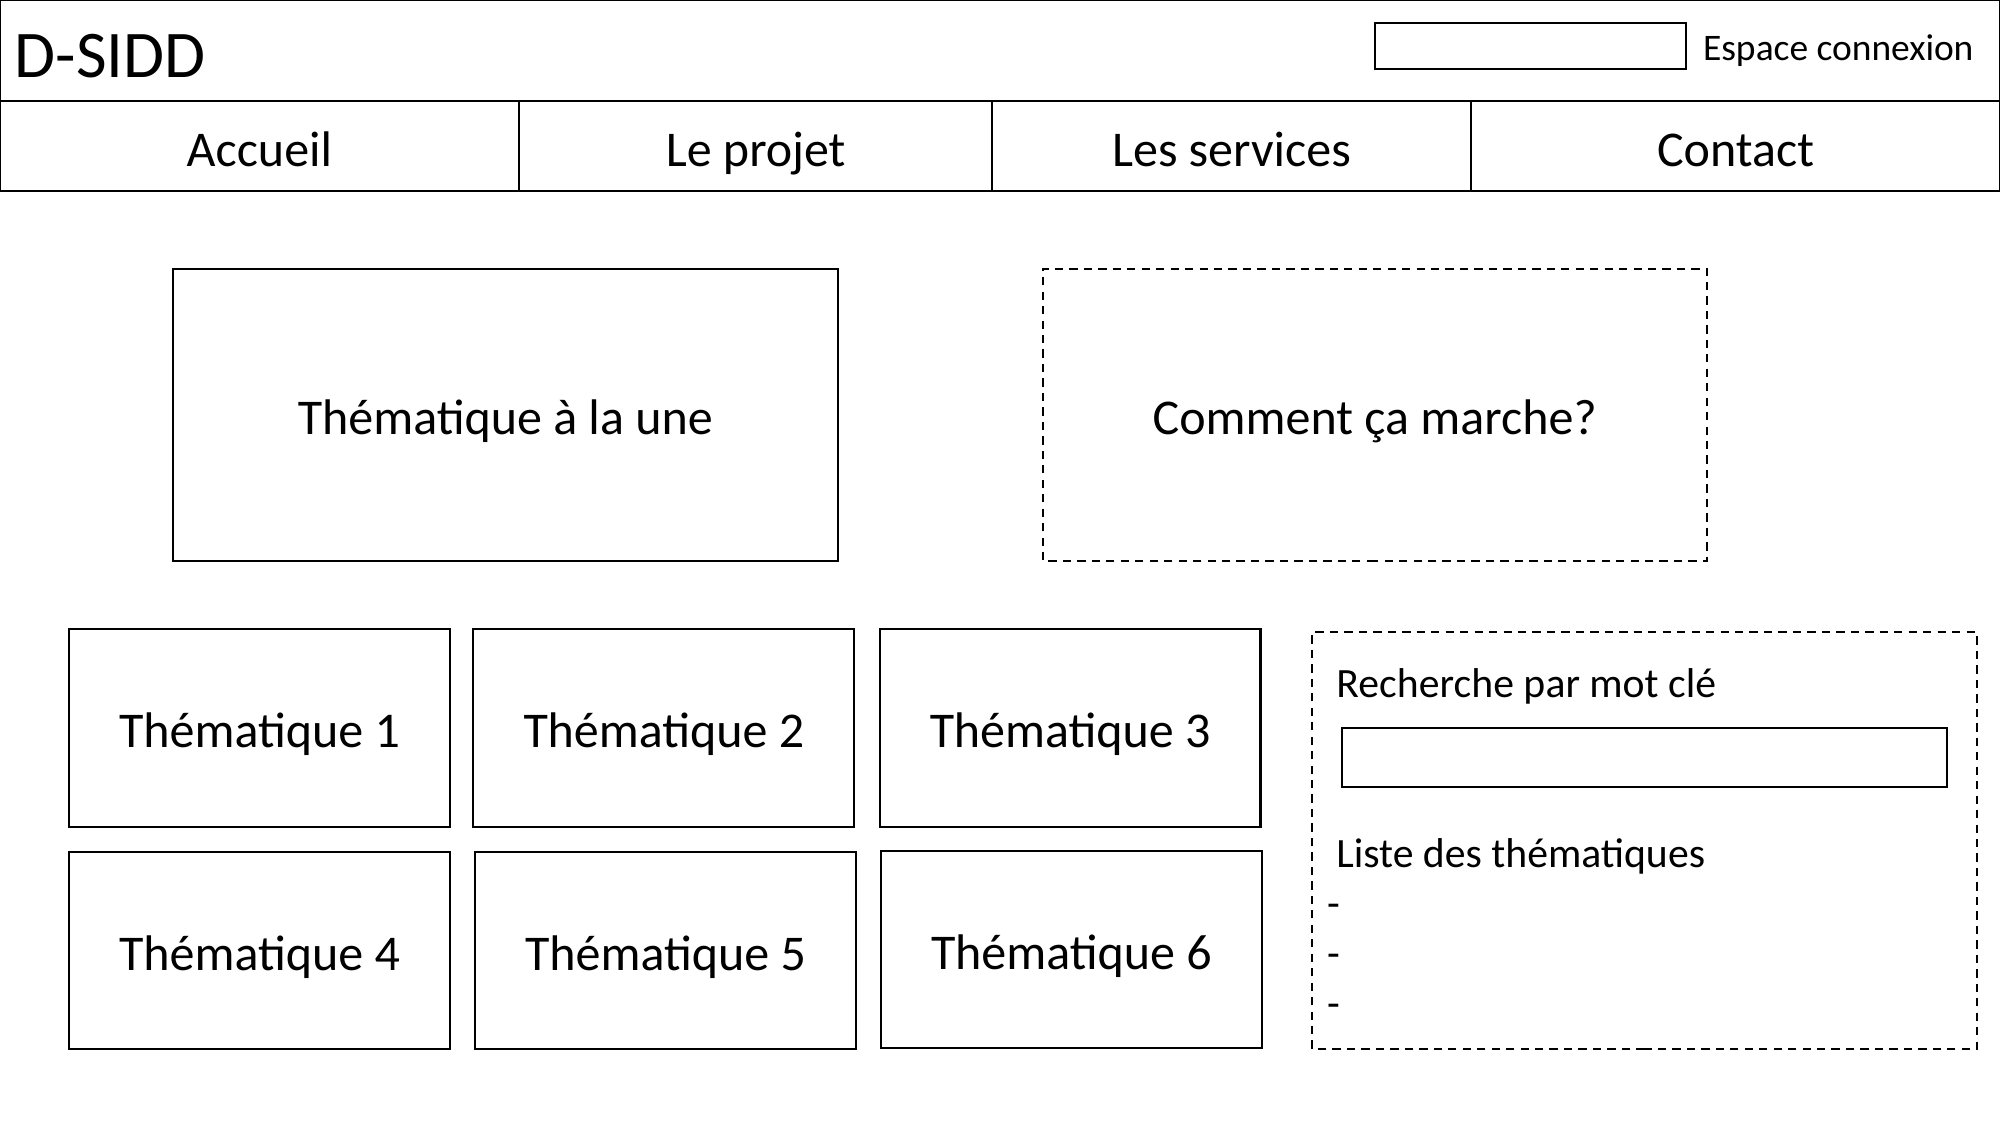

D-SIDD
Espace connexion
Accueil
Le projet
Les services
Contact
Thématique à la une
Comment ça marche?
Thématique 1
Thématique 2
Thématique 3
 Recherche par mot clé
 Liste des thématiques
-
-
-
Thématique 6
Thématique 4
Thématique 5